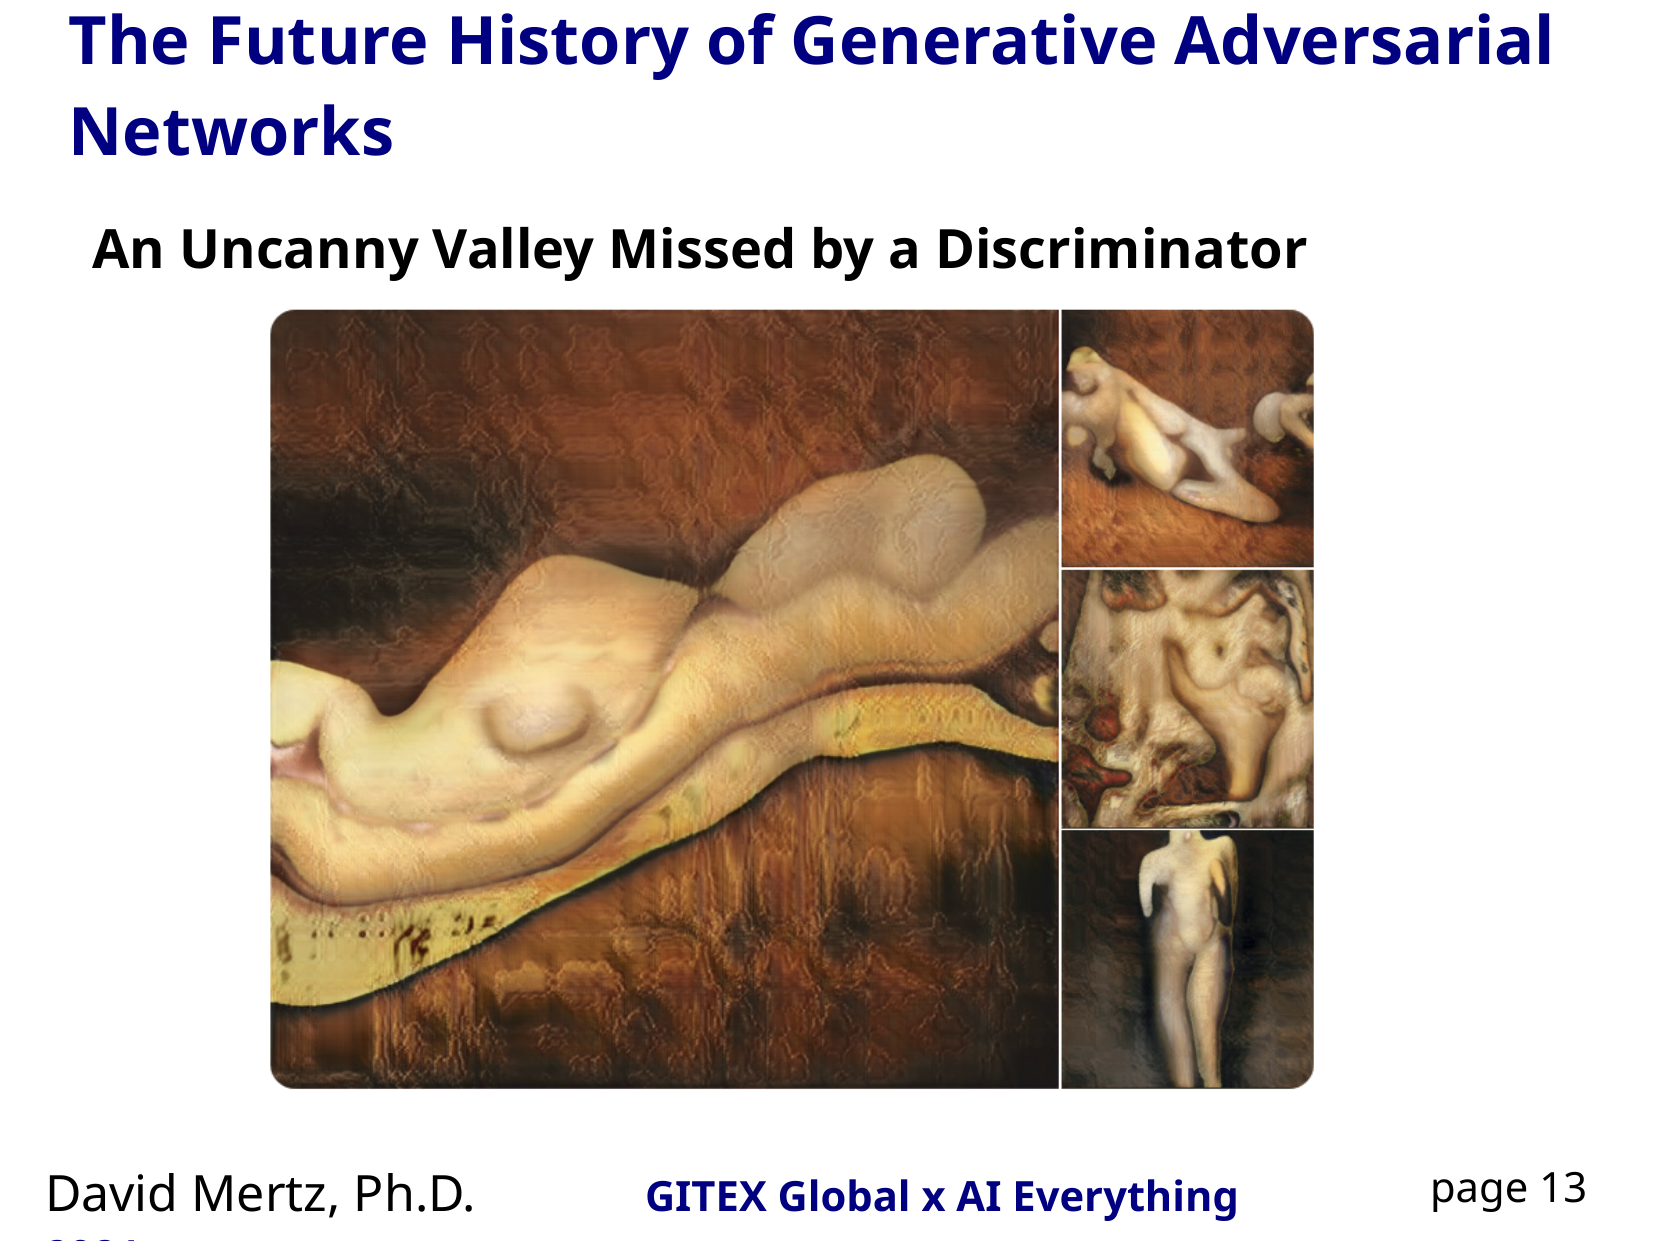

# An Uncanny Valley Missed by a Discriminator